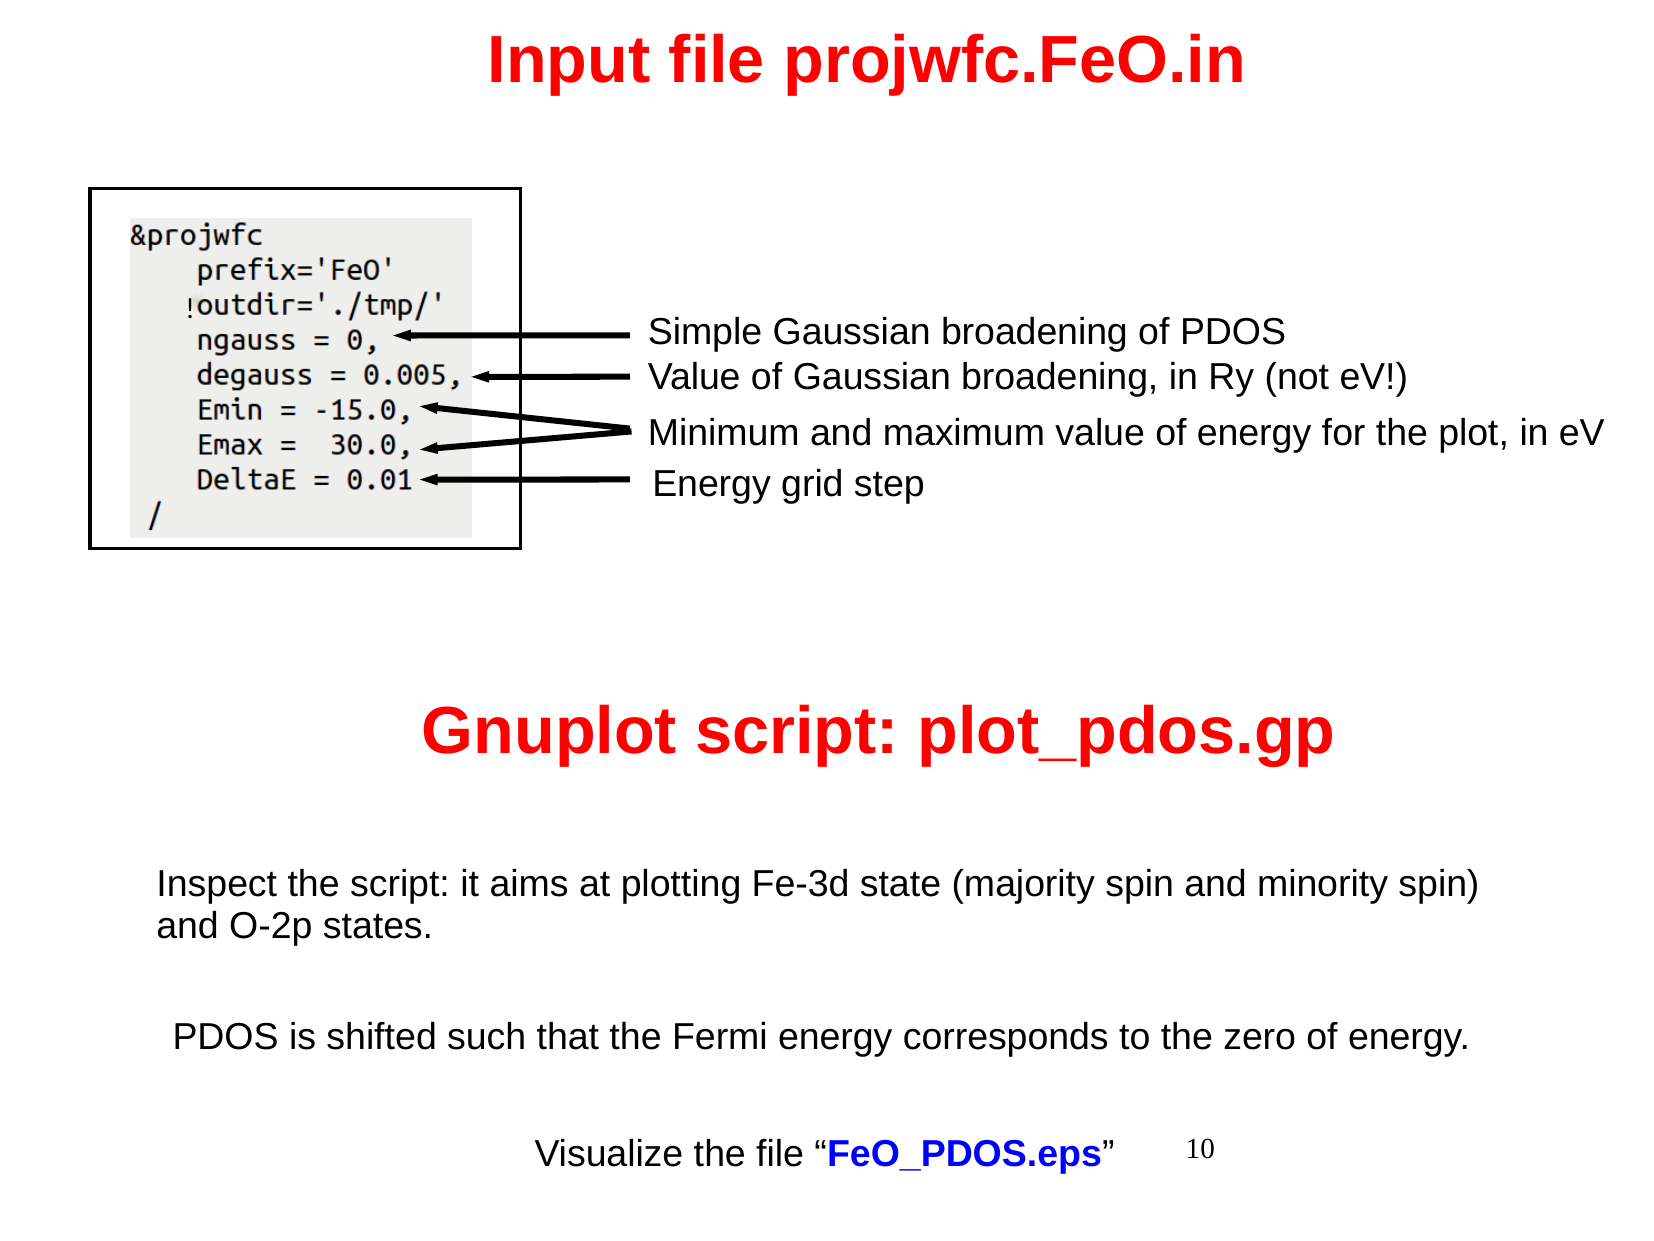

# Input file projwfc.FeO.in
!
Simple Gaussian broadening of PDOS
Value of Gaussian broadening, in Ry (not eV!)
Minimum and maximum value of energy for the plot, in eV
Energy grid step
Gnuplot script: plot_pdos.gp
Inspect the script: it aims at plotting Fe-3d state (majority spin and minority spin)
and O-2p states.
PDOS is shifted such that the Fermi energy corresponds to the zero of energy.
Visualize the file “FeO_PDOS.eps”